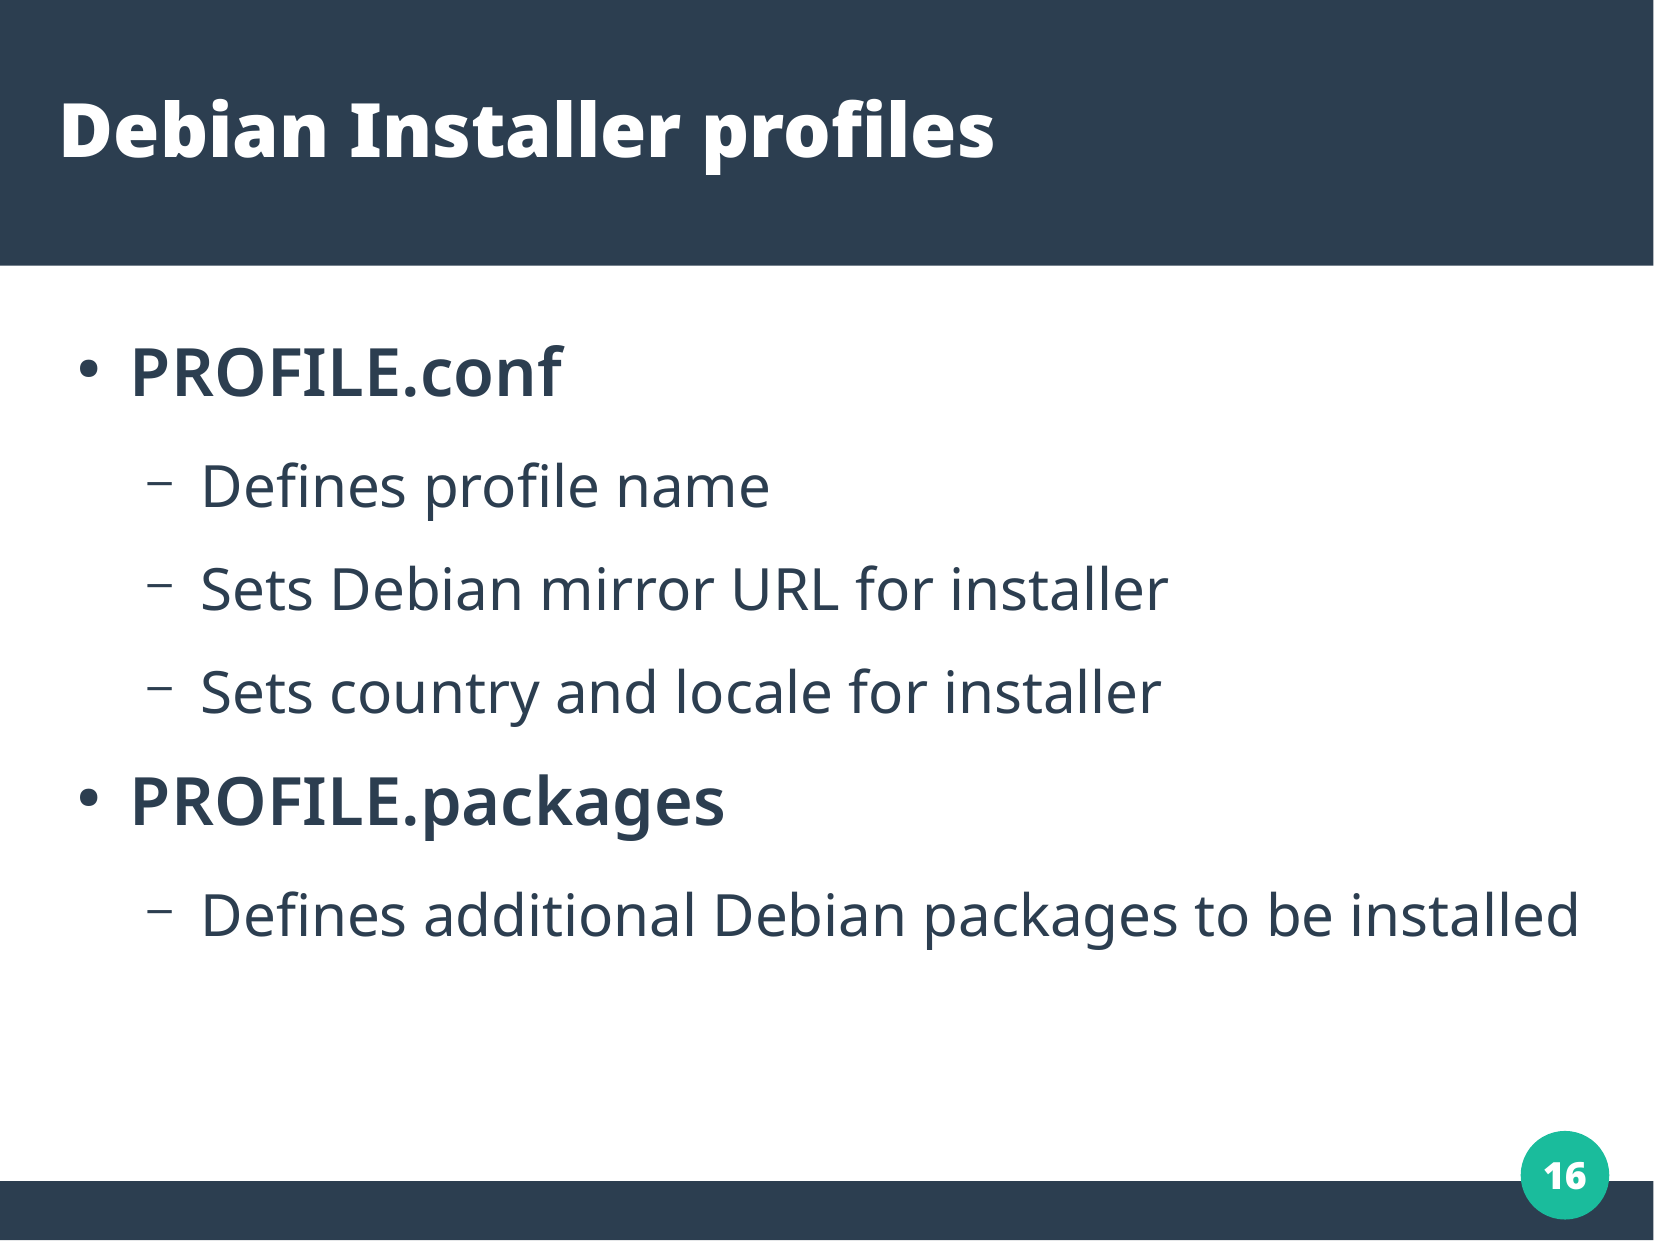

# Debian Installer profiles
PROFILE.conf
Defines profile name
Sets Debian mirror URL for installer
Sets country and locale for installer
PROFILE.packages
Defines additional Debian packages to be installed
16